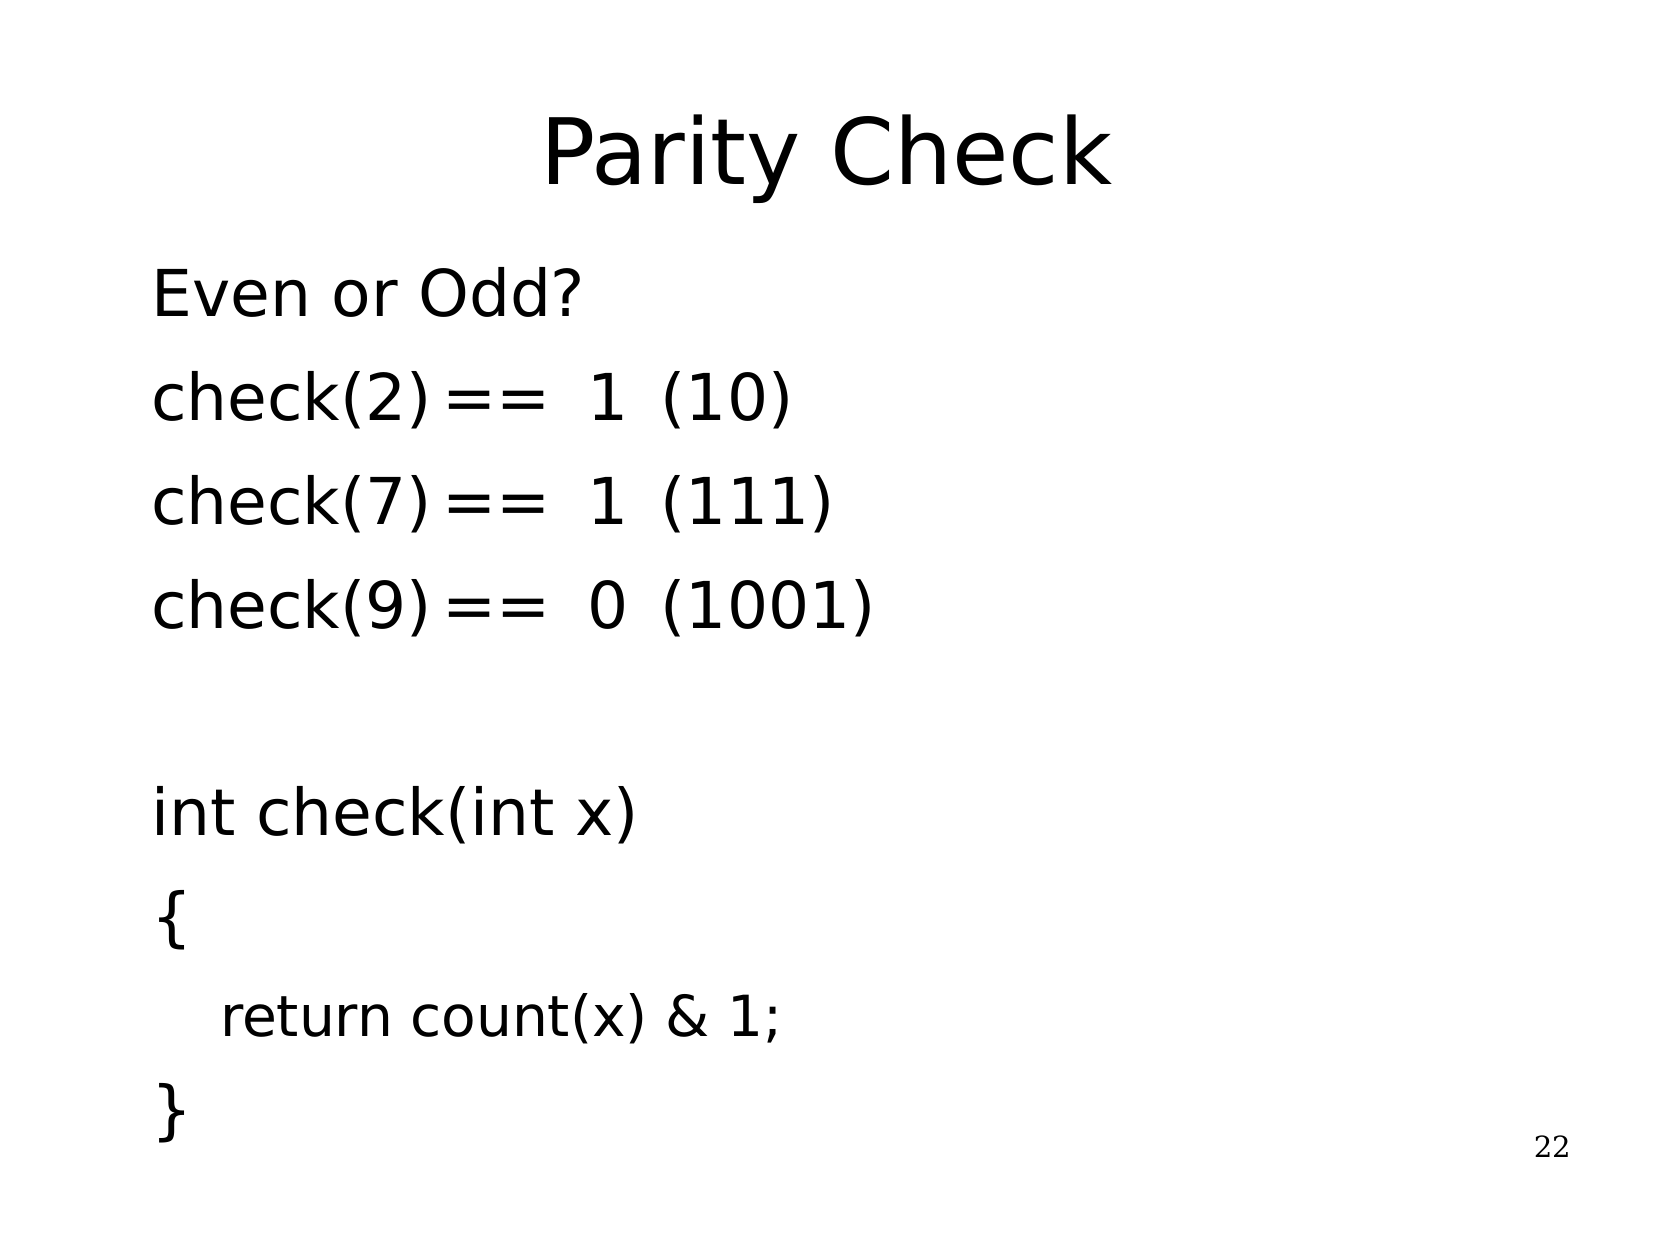

# Parity Check
Even or Odd?
check(2)		==		1				(10)
check(7)		==		1				(111)
check(9)		==		0				(1001)
int check(int x)
{
return count(x) & 1;
}
22